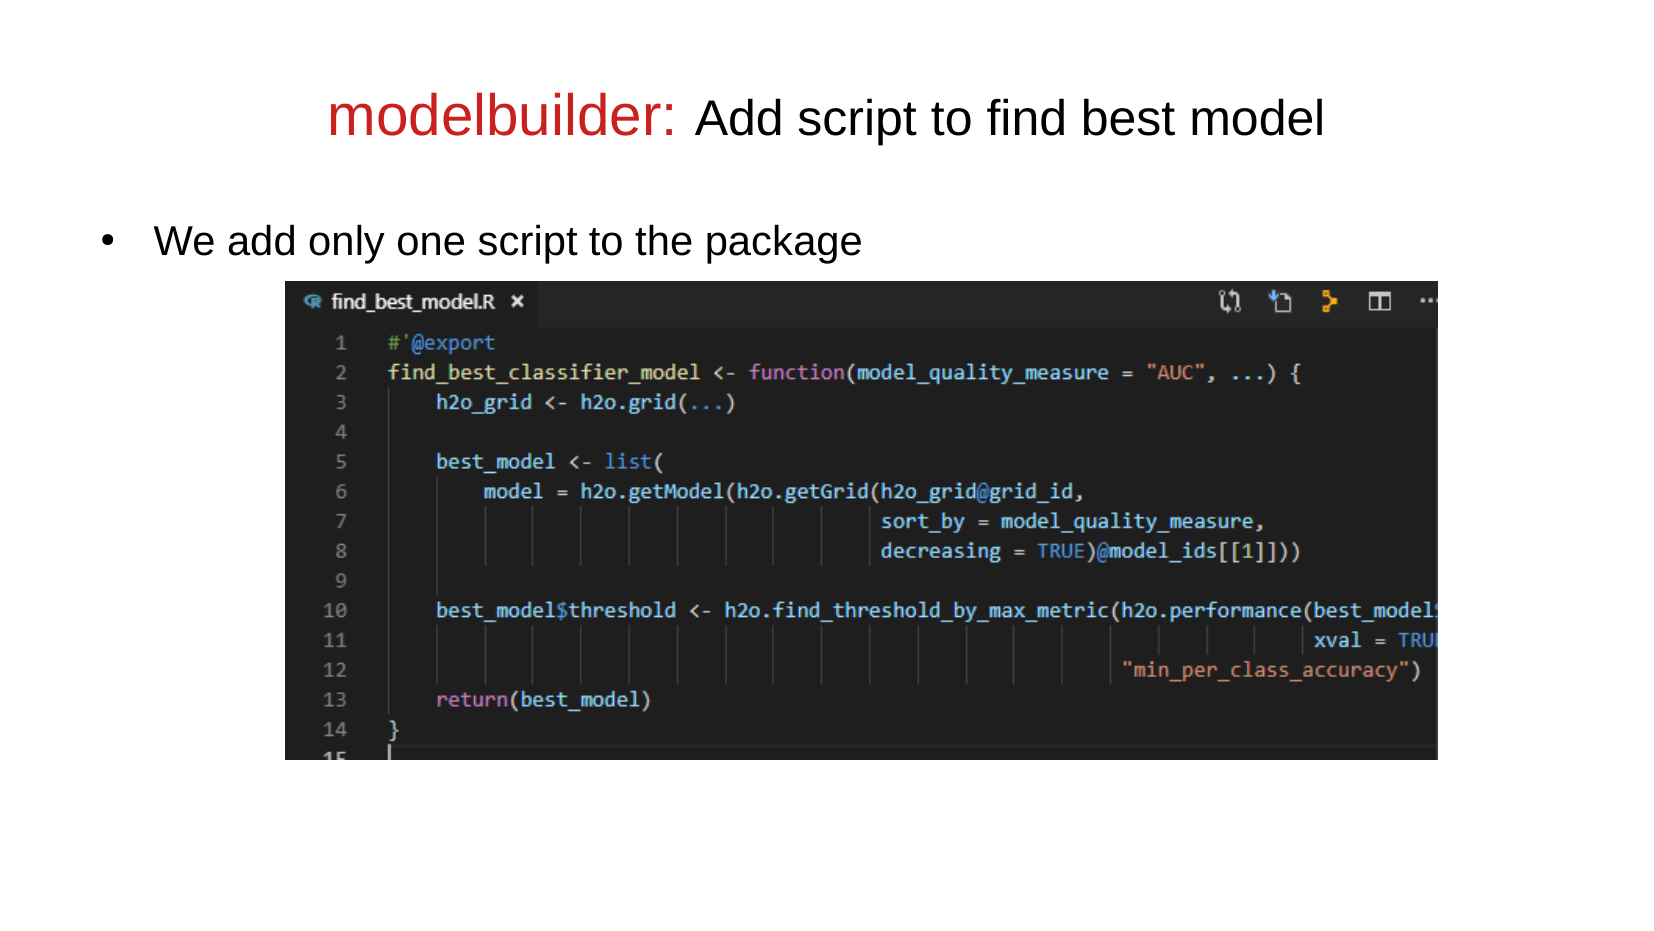

# modelbuilder: Add script to find best model
We add only one script to the package